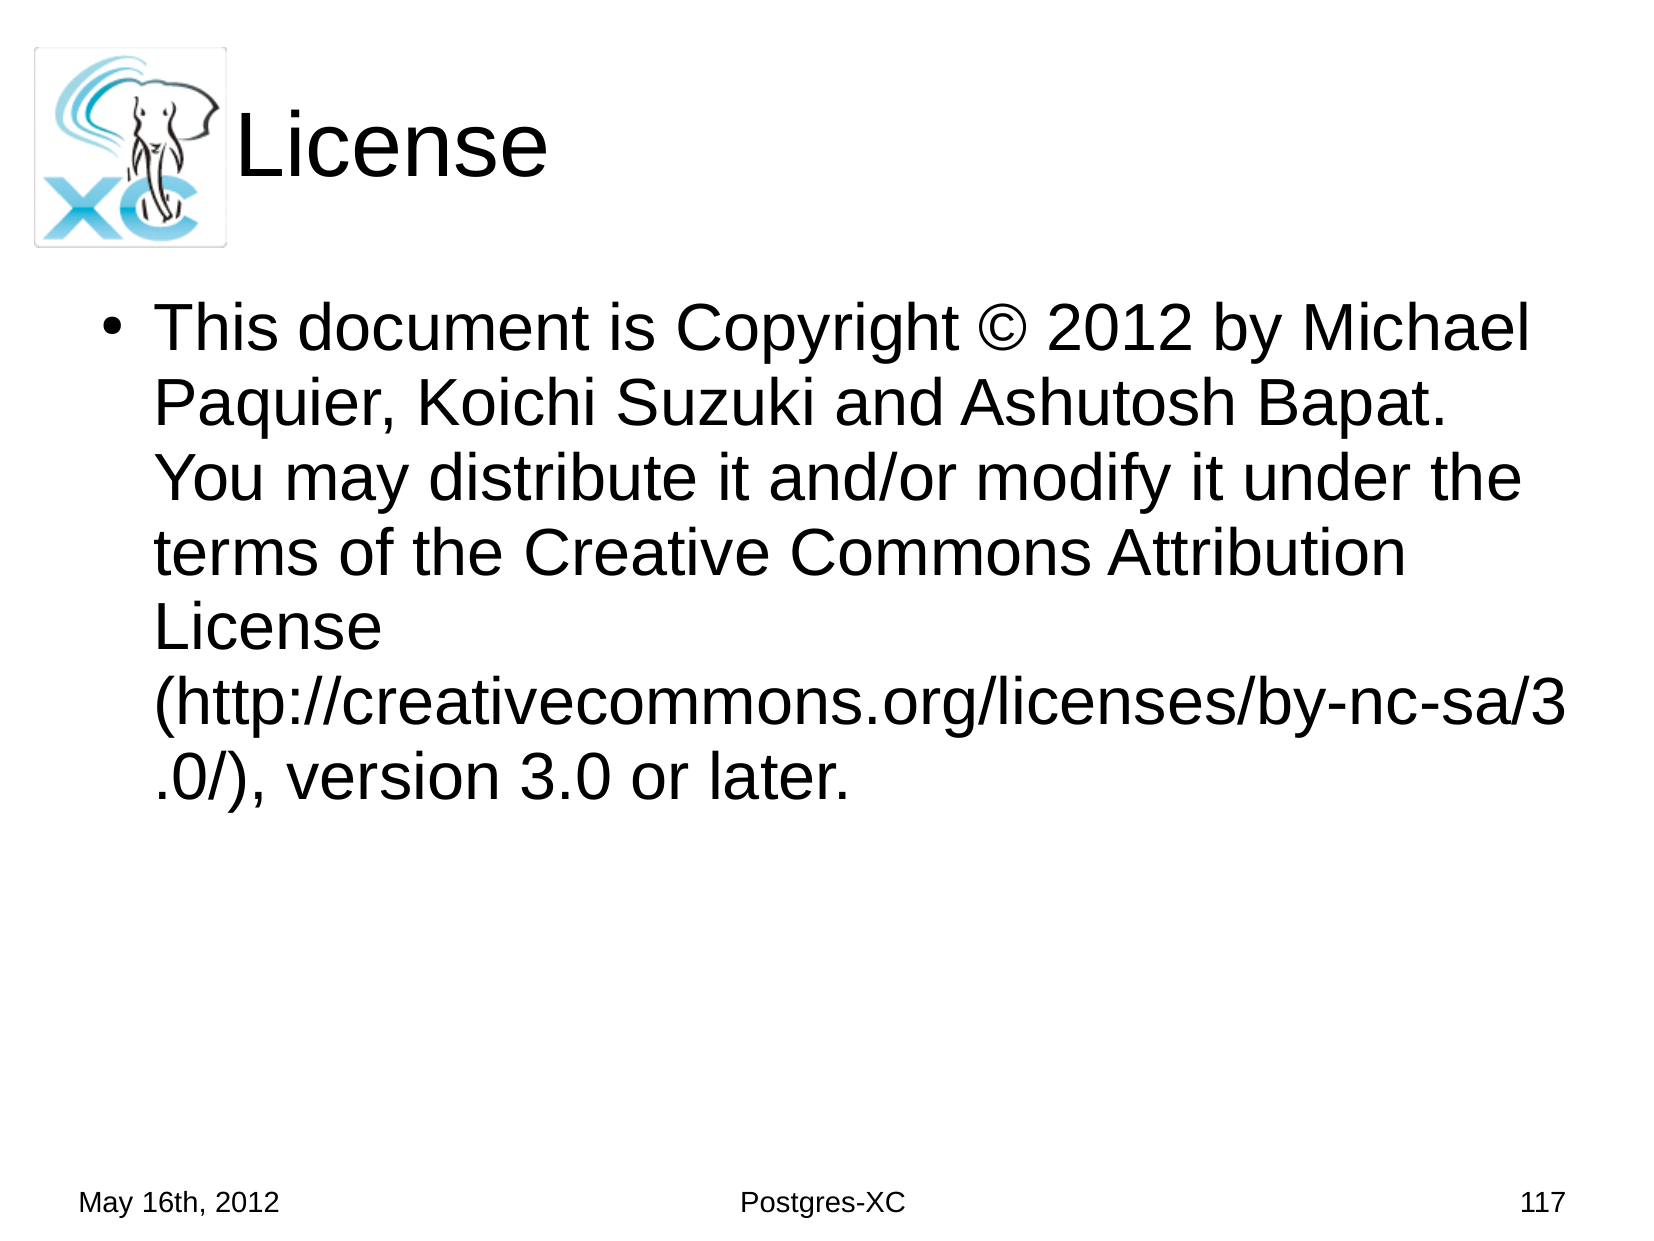

# License
This document is Copyright © 2012 by Michael Paquier, Koichi Suzuki and Ashutosh Bapat. You may distribute it and/or modify it under the terms of the Creative Commons Attribution License (http://creativecommons.org/licenses/by-nc-sa/3.0/), version 3.0 or later.
117